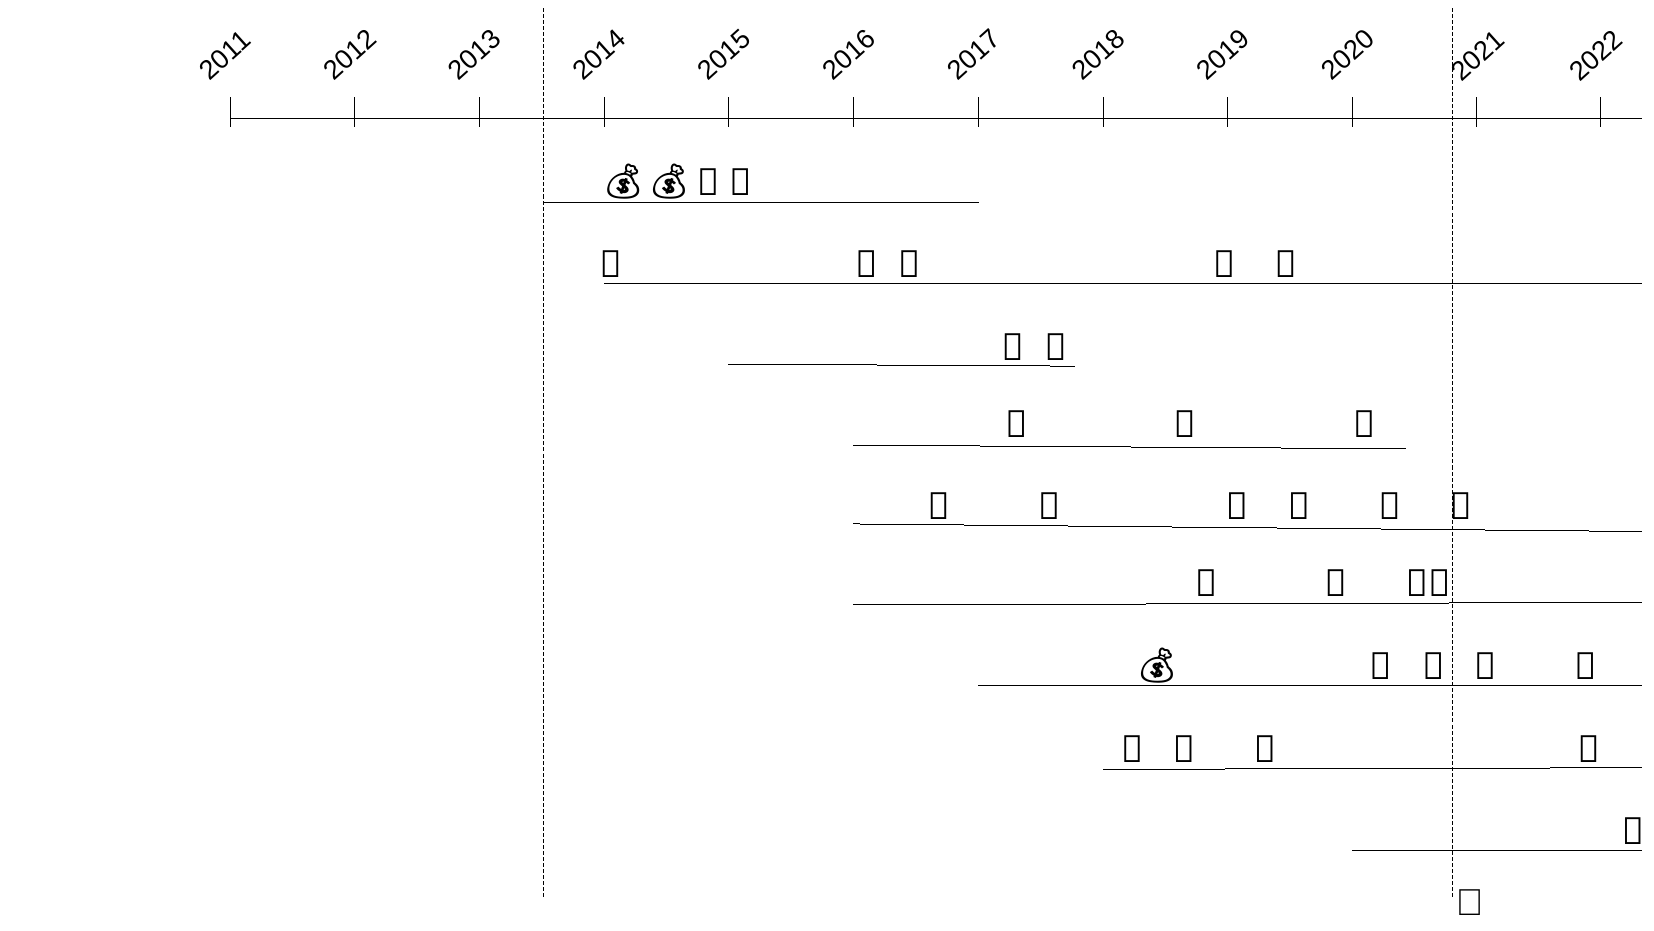

2011
2012
2013
2014
2015
2016
2017
2018
2019
2020
2021
2022
💰 💰 🤓 📃
🍻 🤓 📃 📃 📃
 🤓 📃
 🤓 🤓 📃
 🤓 📃 🤓 🍻 📃 🤓
 🍻 🤓 📃🤓
 💰 🤓 📃 🤓 🤓
 🍻 💰 🤓 🤓
 🤓
🤓